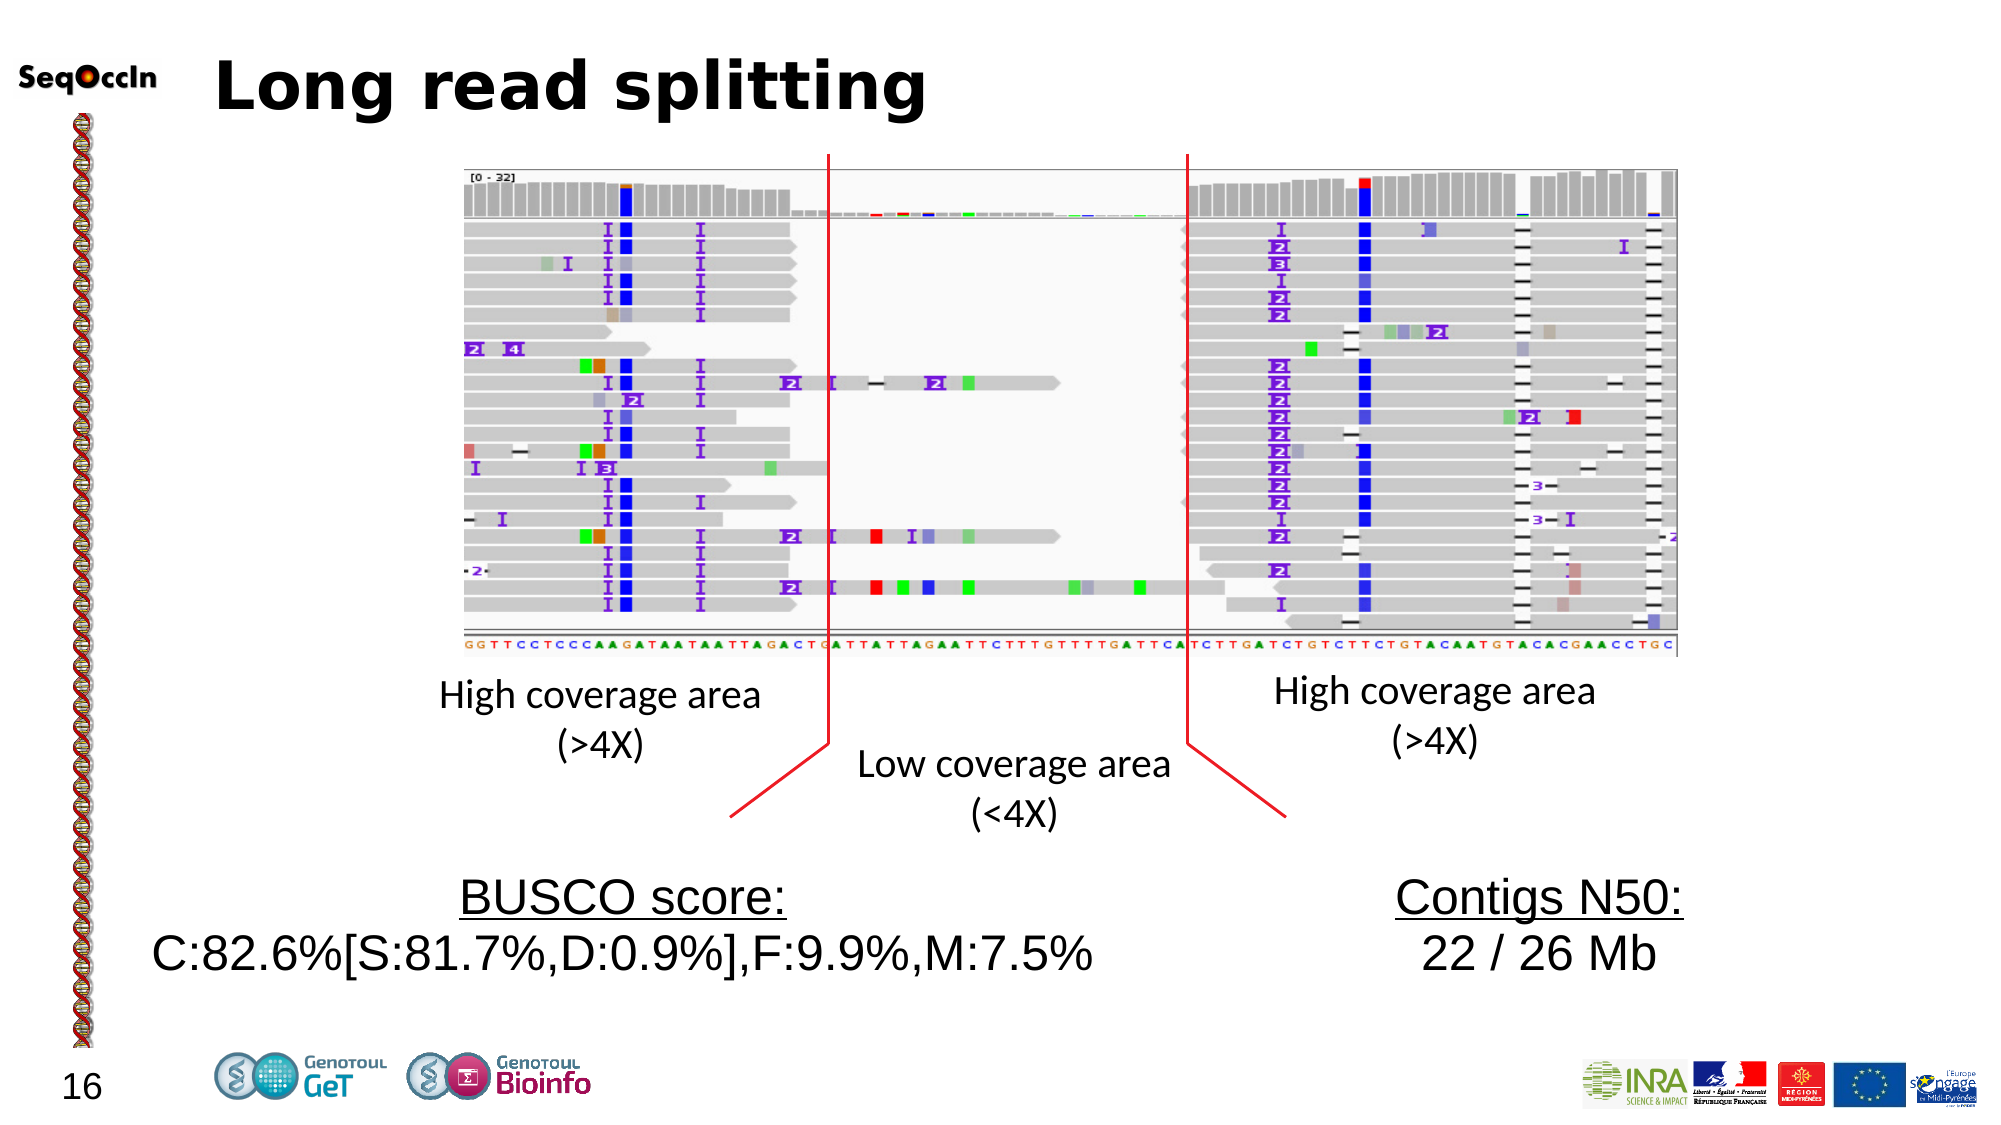

# Long read splitting
High coverage area
(>4X)
High coverage area
(>4X)
Low coverage area
(<4X)
BUSCO score:
C:82.6%[S:81.7%,D:0.9%],F:9.9%,M:7.5%
Contigs N50:
22 / 26 Mb